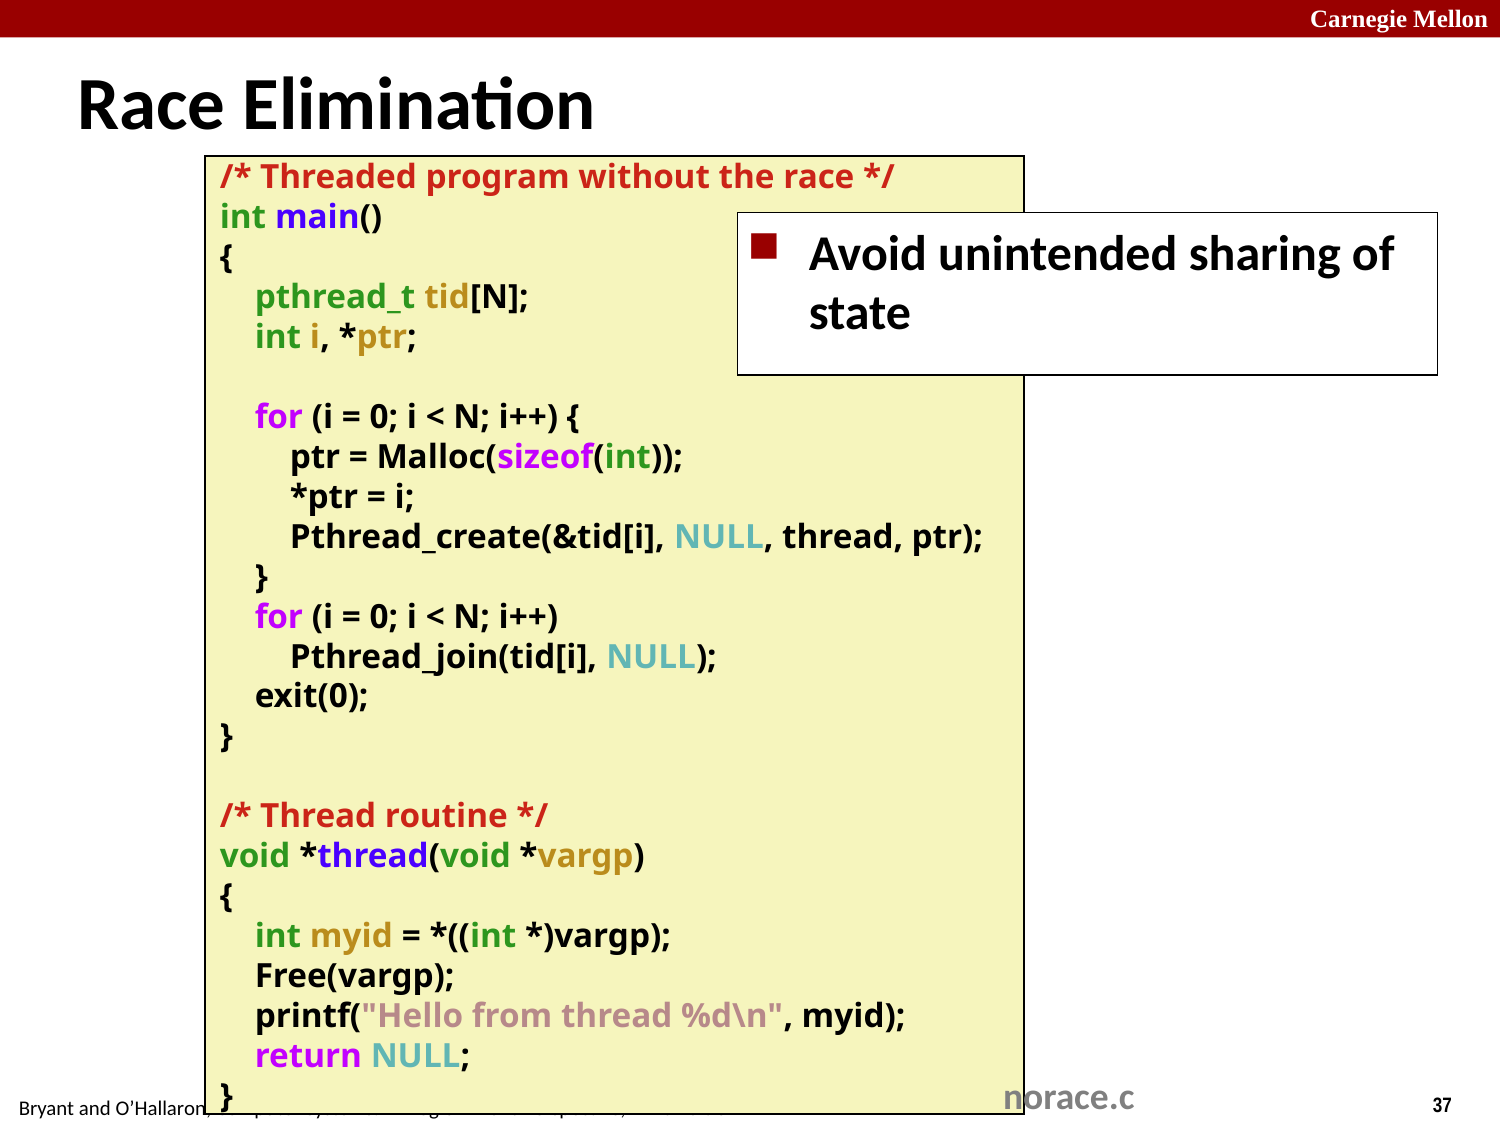

# Race Elimination
/* Threaded program without the race */
int main()
{
 pthread_t tid[N];
 int i, *ptr;
 for (i = 0; i < N; i++) {
 ptr = Malloc(sizeof(int));
 *ptr = i;
 Pthread_create(&tid[i], NULL, thread, ptr);
 }
 for (i = 0; i < N; i++)
 Pthread_join(tid[i], NULL);
 exit(0);
}
/* Thread routine */
void *thread(void *vargp)
{
 int myid = *((int *)vargp);
 Free(vargp);
 printf("Hello from thread %d\n", myid);
 return NULL;
}
Avoid unintended sharing of state
norace.c